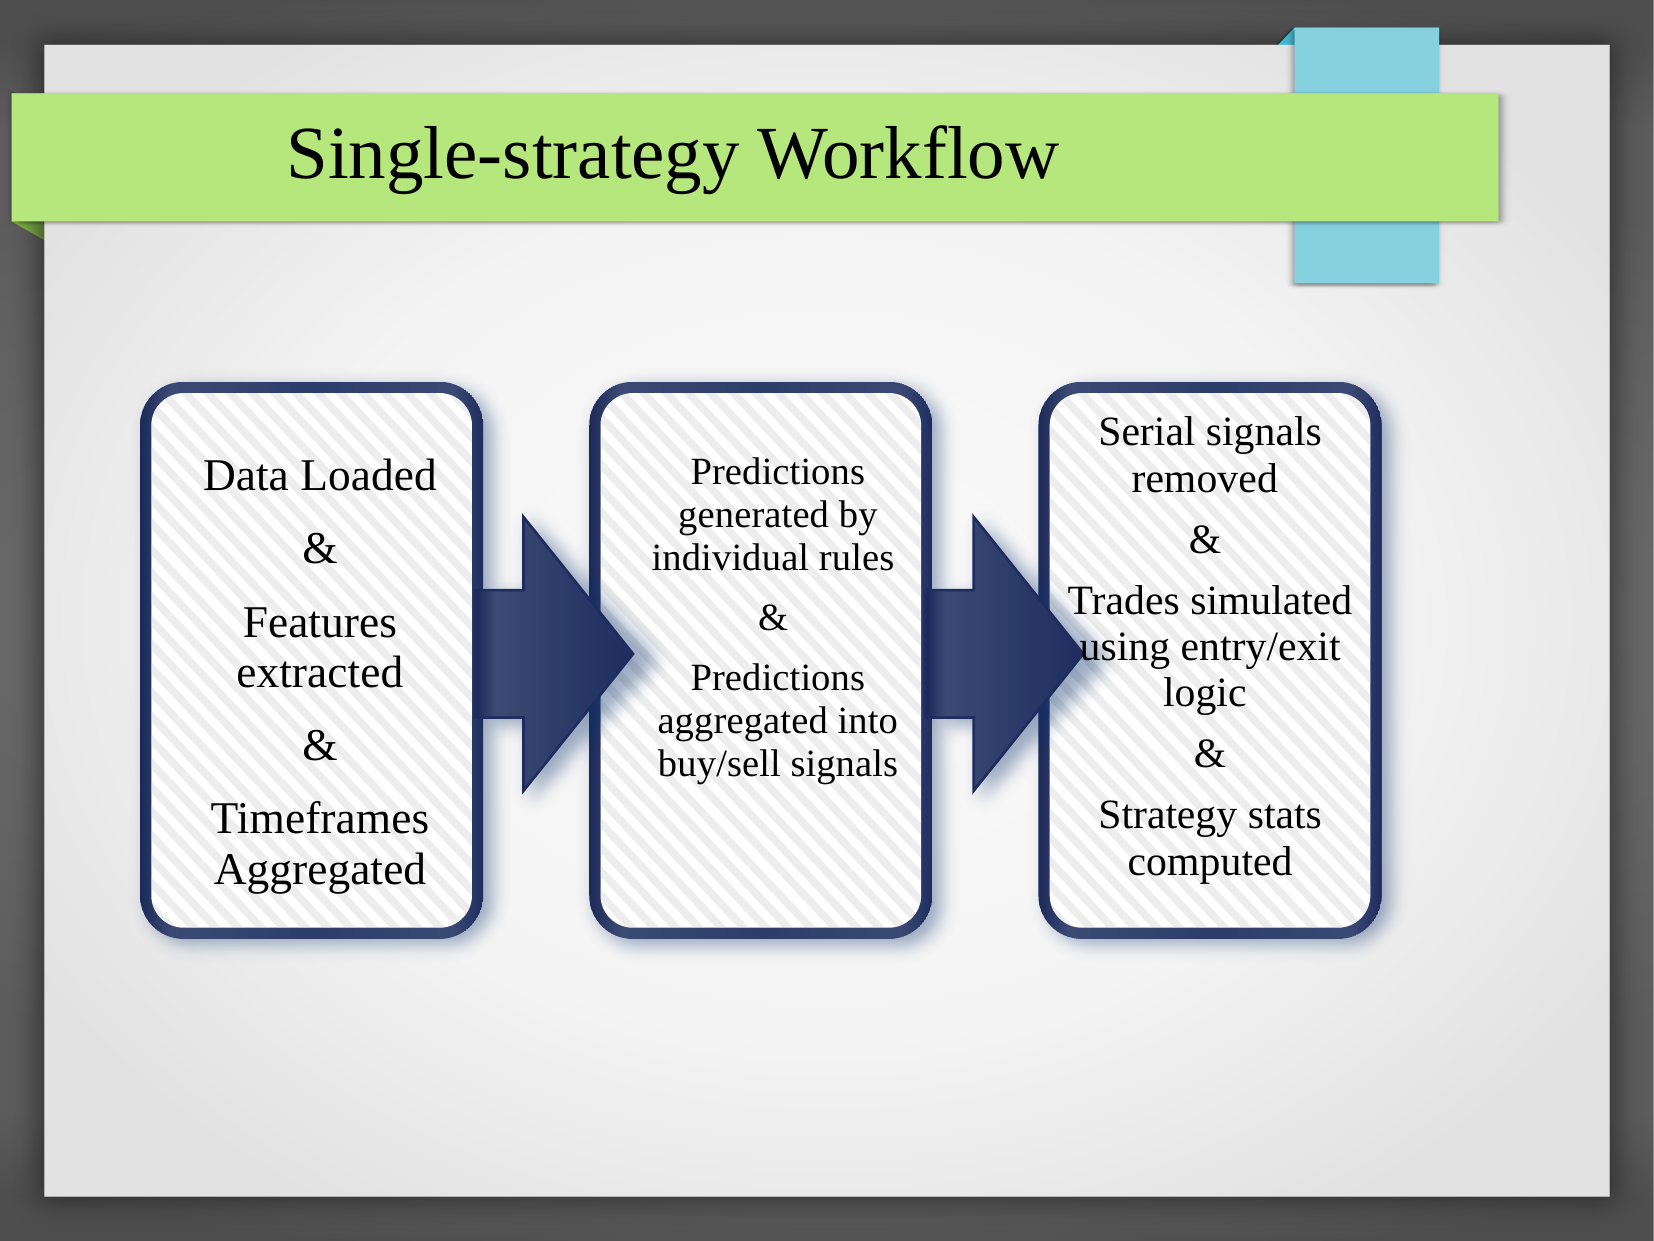

# Single-strategy Workflow
Serial signals removed
&
Trades simulated using entry/exit logic
&
Strategy stats computed
Data Loaded
&
Features extracted
&
Timeframes Aggregated
Predictions generated by individual rules
&
Predictions aggregated into buy/sell signals